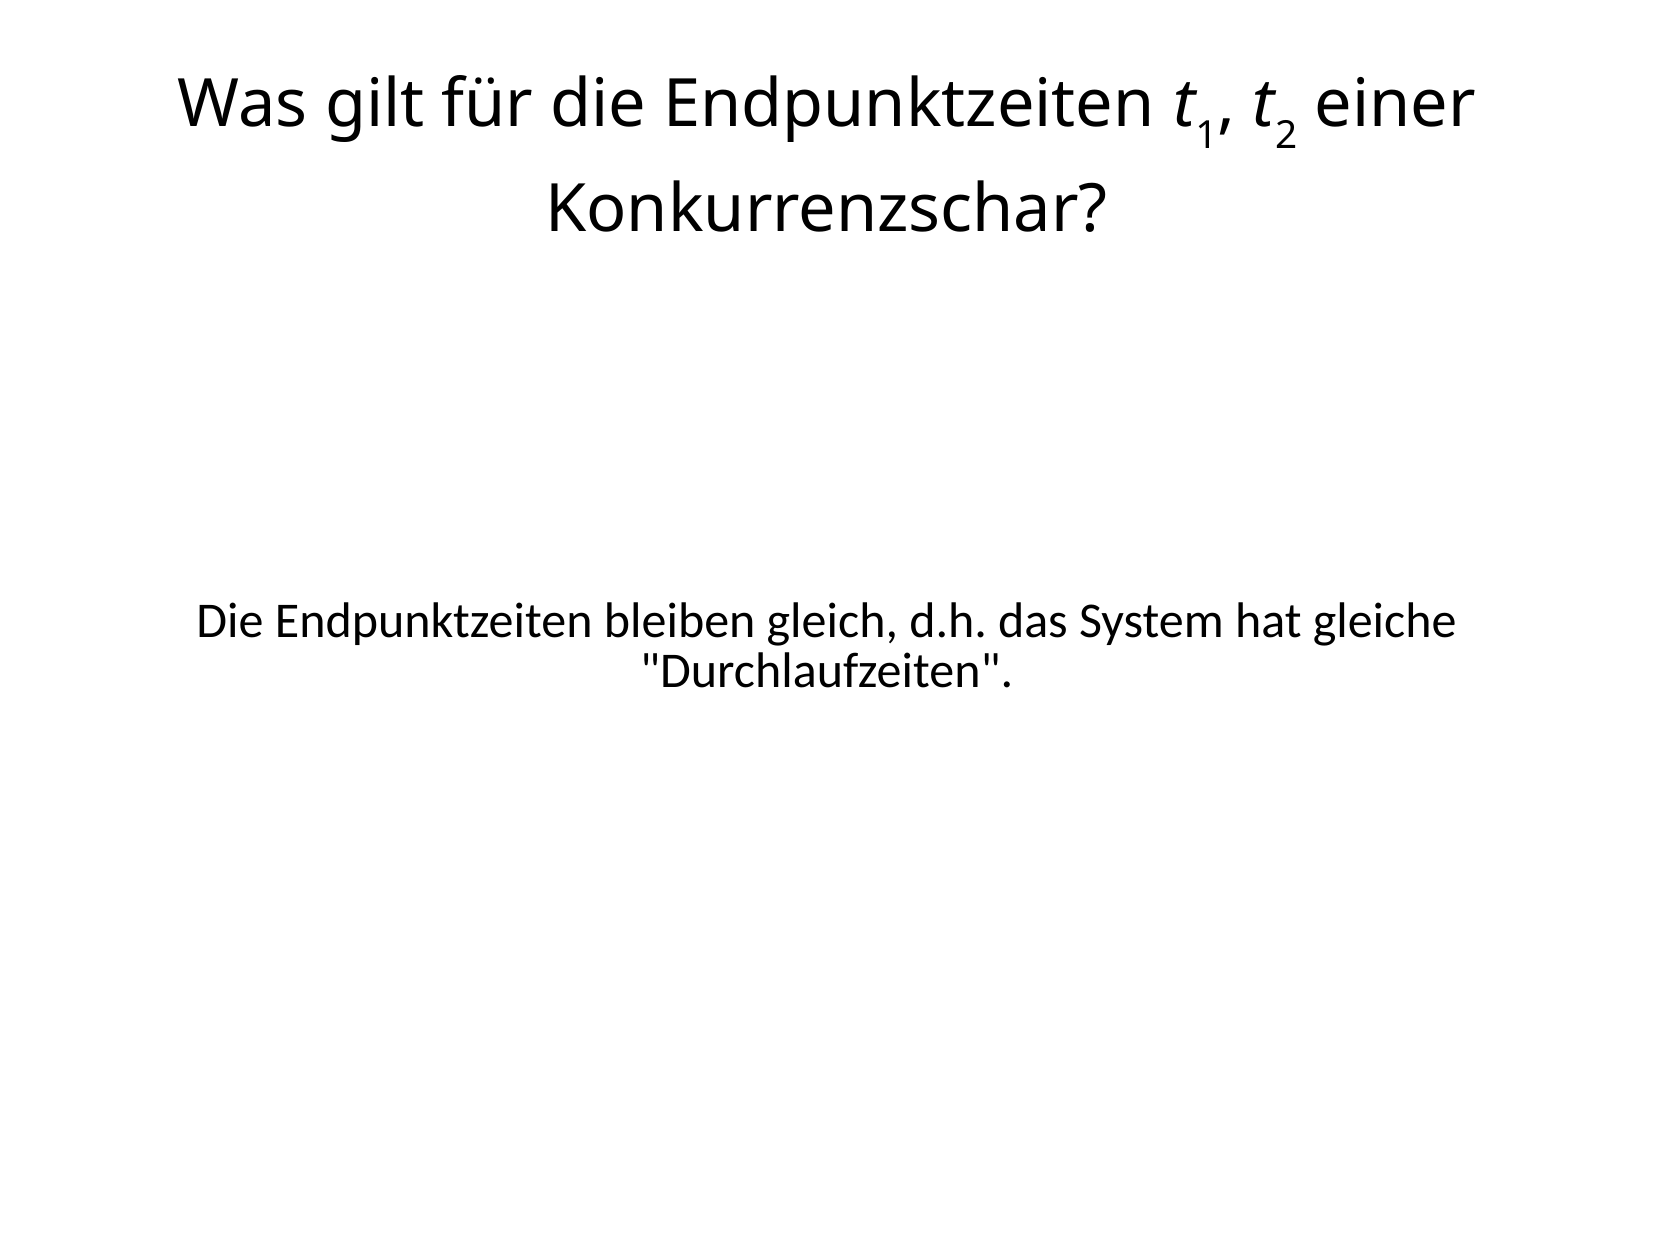

# Was gilt für die Endpunktzeiten t1, t2 einer Konkurrenzschar?
Die Endpunktzeiten bleiben gleich, d.h. das System hat gleiche "Durchlaufzeiten".